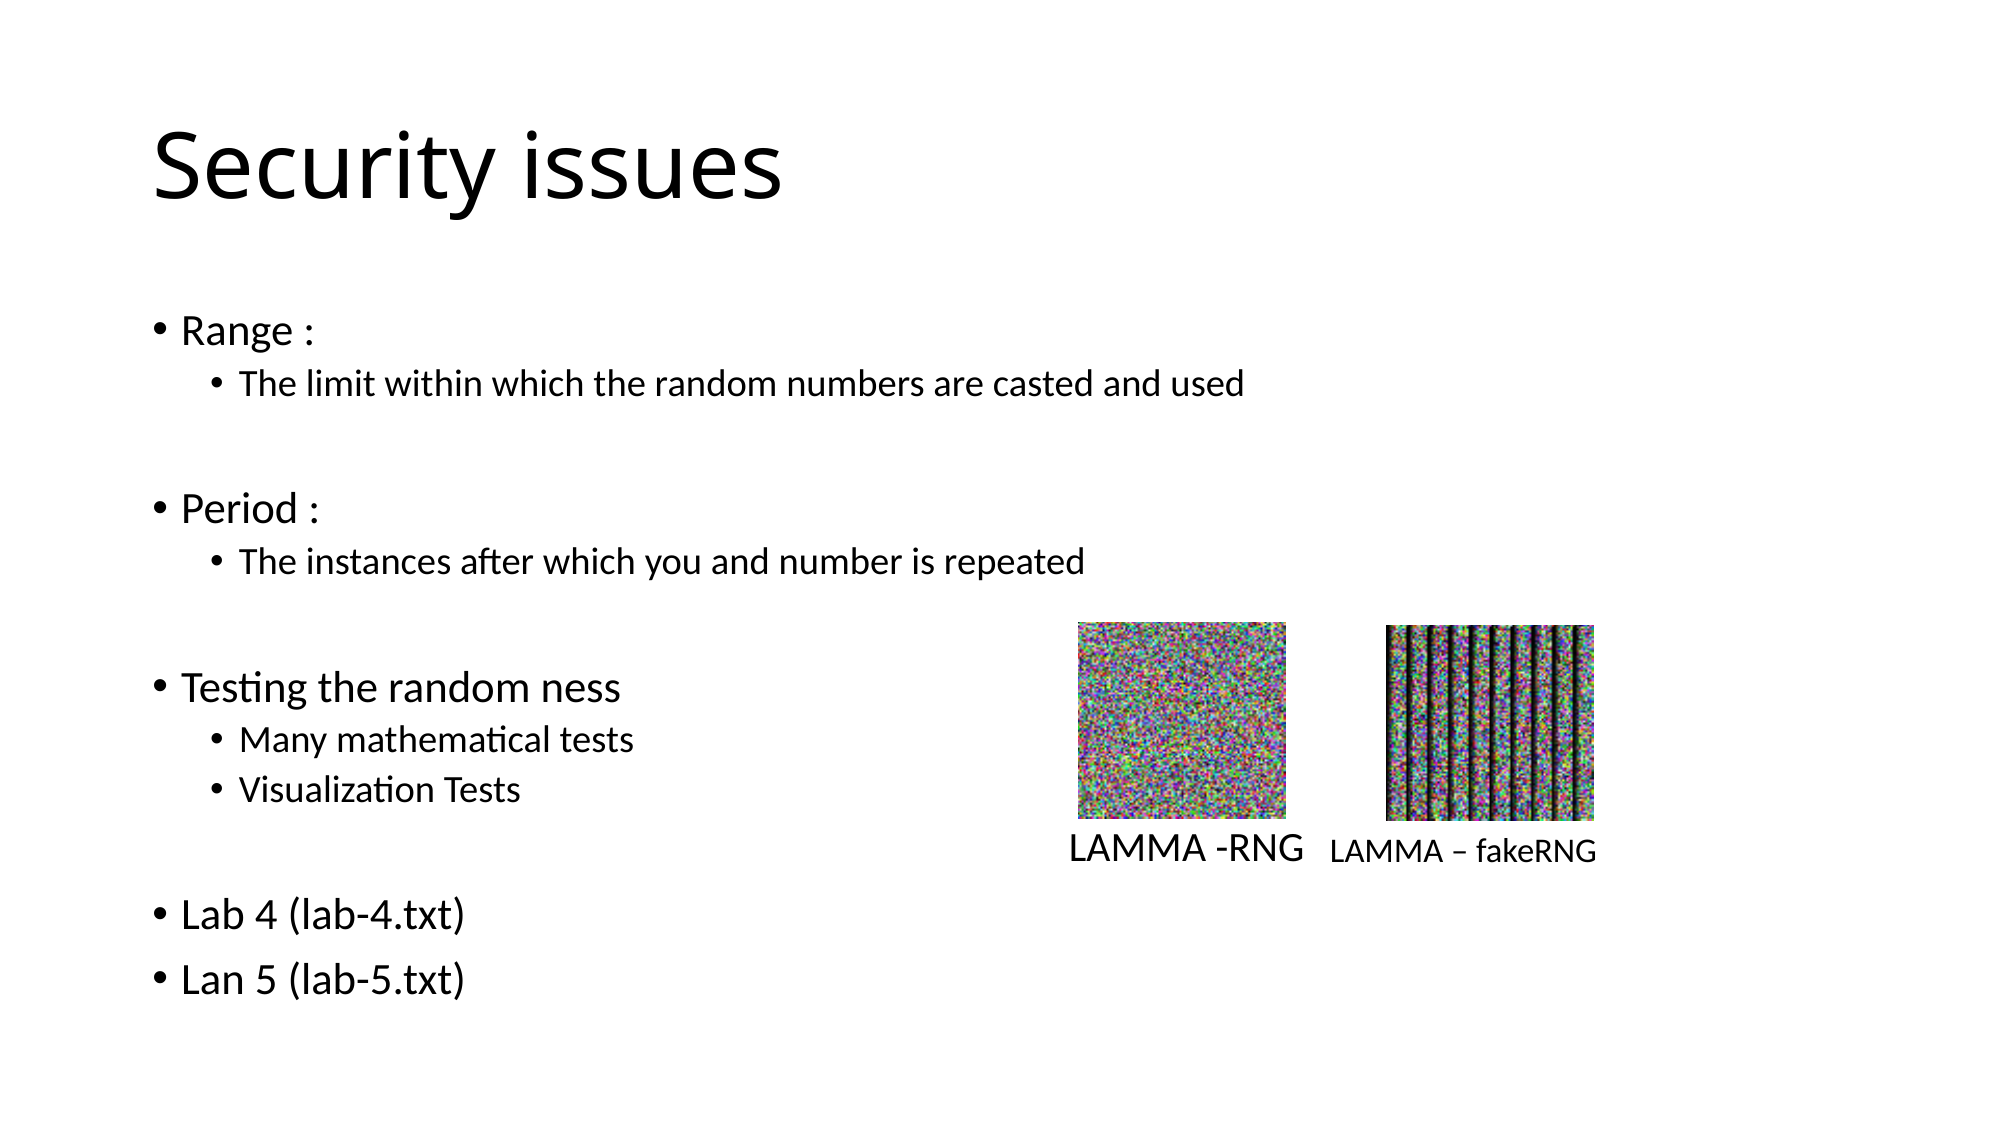

# Security issues
Range :
The limit within which the random numbers are casted and used
Period :
The instances after which you and number is repeated
Testing the random ness
Many mathematical tests
Visualization Tests
Lab 4 (lab-4.txt)
Lan 5 (lab-5.txt)
LAMMA -RNG
LAMMA – fakeRNG